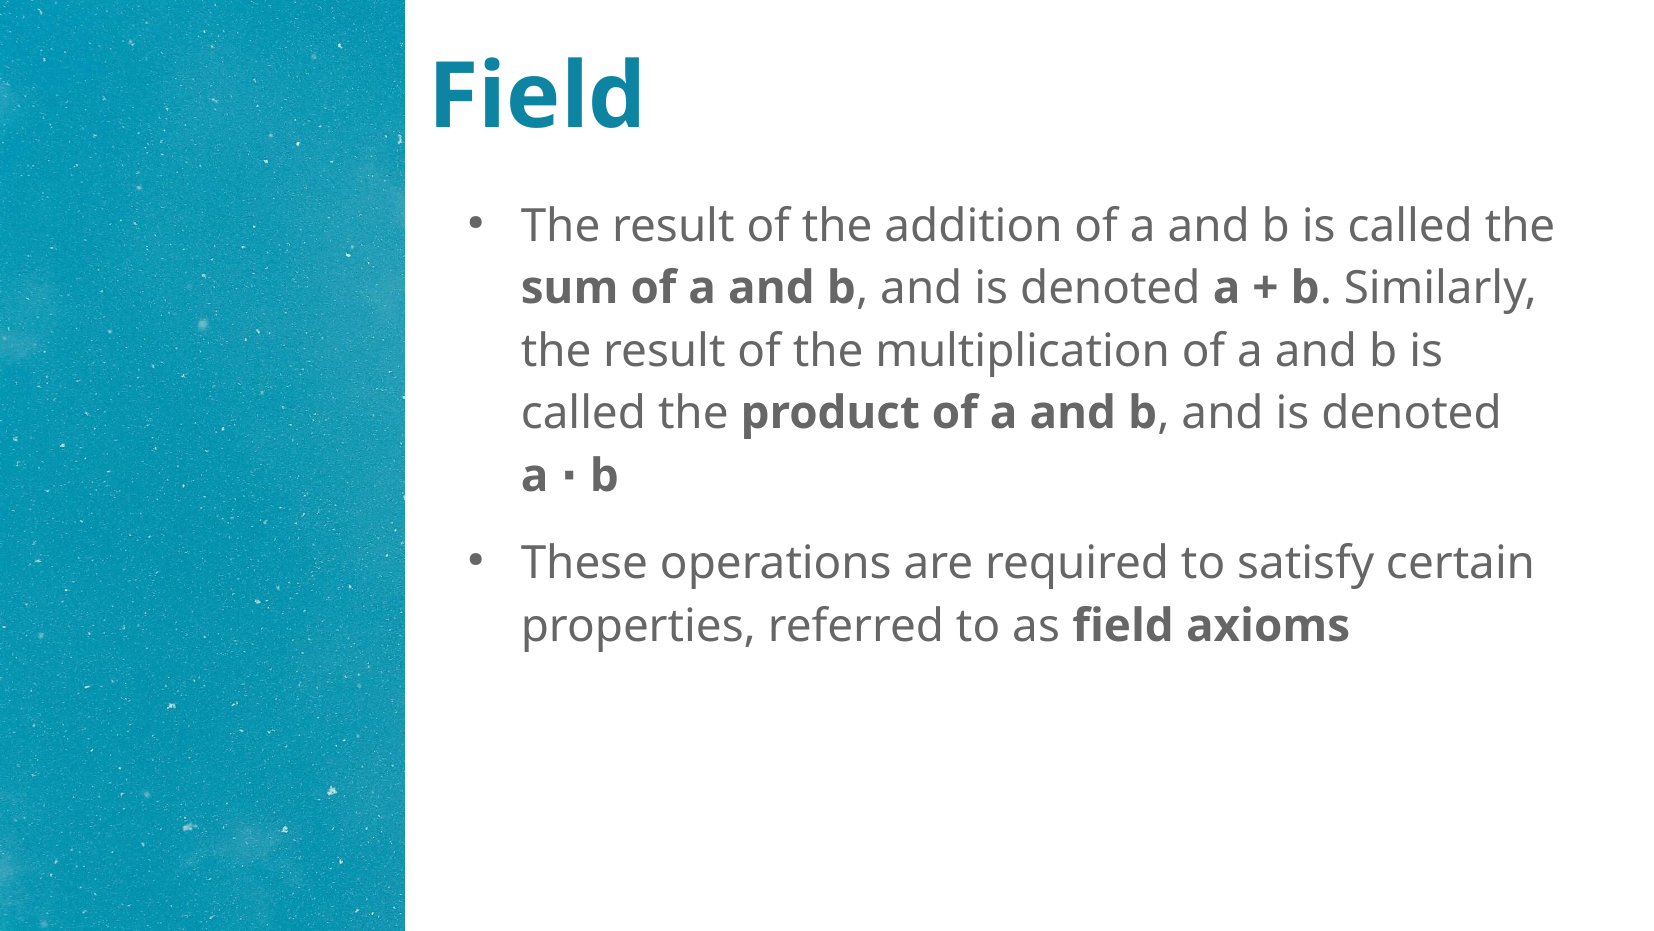

# Field
The result of the addition of a and b is called the sum of a and b, and is denoted a + b. Similarly, the result of the multiplication of a and b is called the product of a and b, and is denoted a ⋅ b
These operations are required to satisfy certain properties, referred to as field axioms